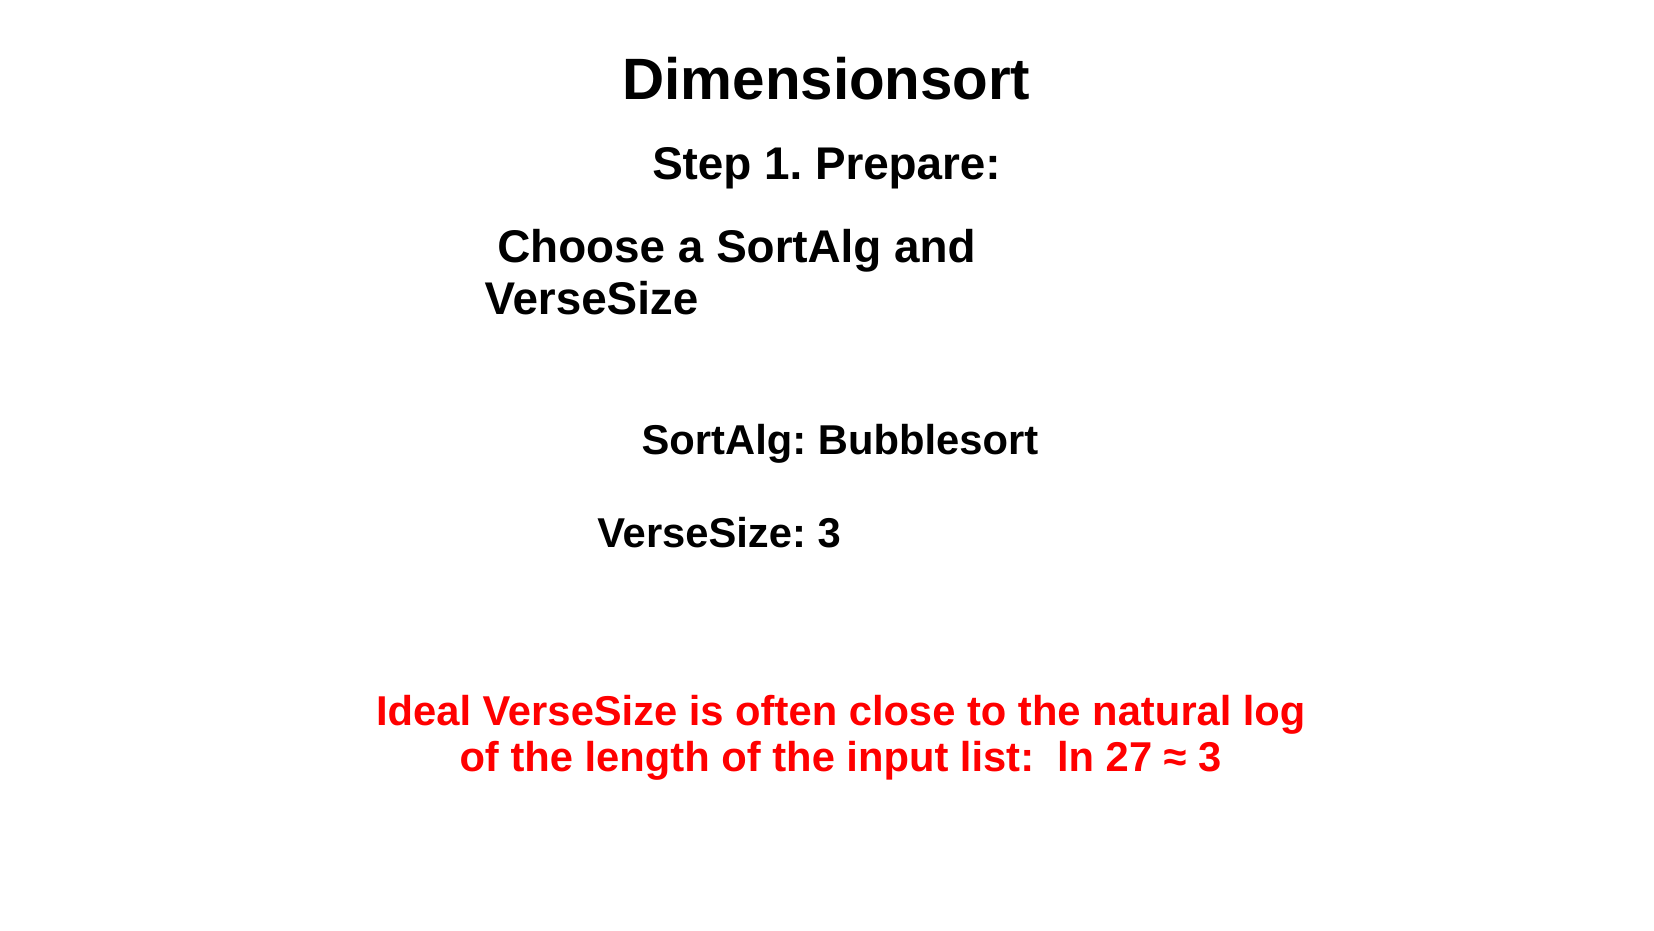

# Dimensionsort
Step 1. Prepare:
 Choose a SortAlg and VerseSize
SortAlg: Bubblesort
VerseSize: 3
Ideal VerseSize is often close to the natural log of the length of the input list: ln 27 ≈ 3